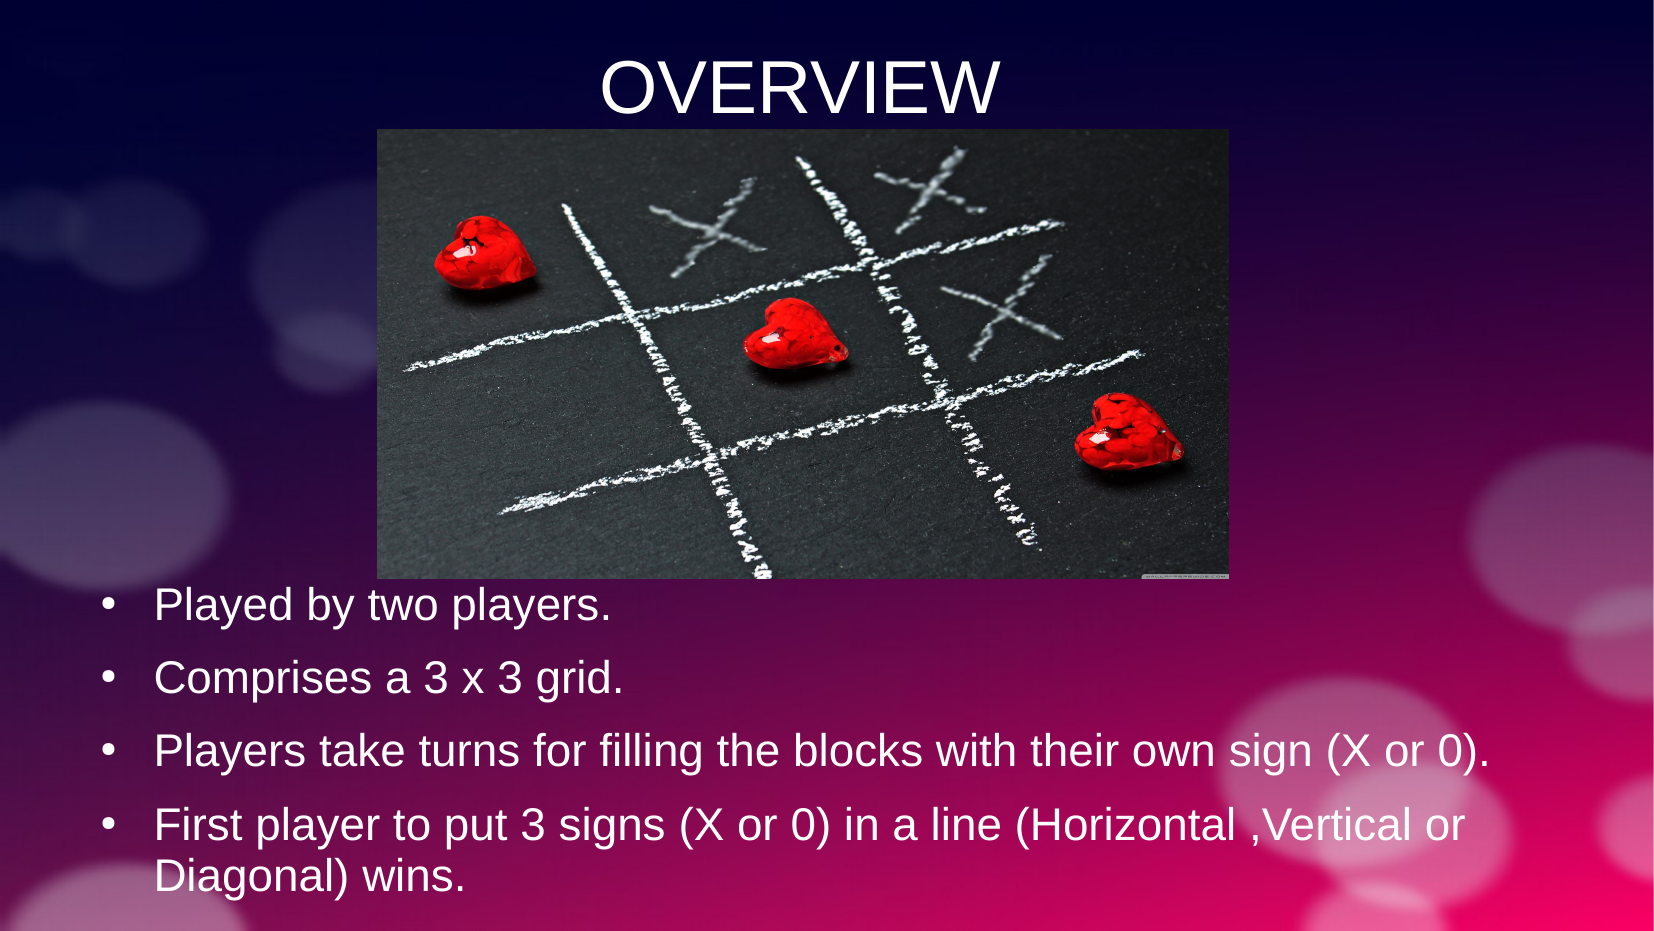

# OVERVIEW
Played by two players.
Comprises a 3 x 3 grid.
Players take turns for filling the blocks with their own sign (X or 0).
First player to put 3 signs (X or 0) in a line (Horizontal ,Vertical or Diagonal) wins.